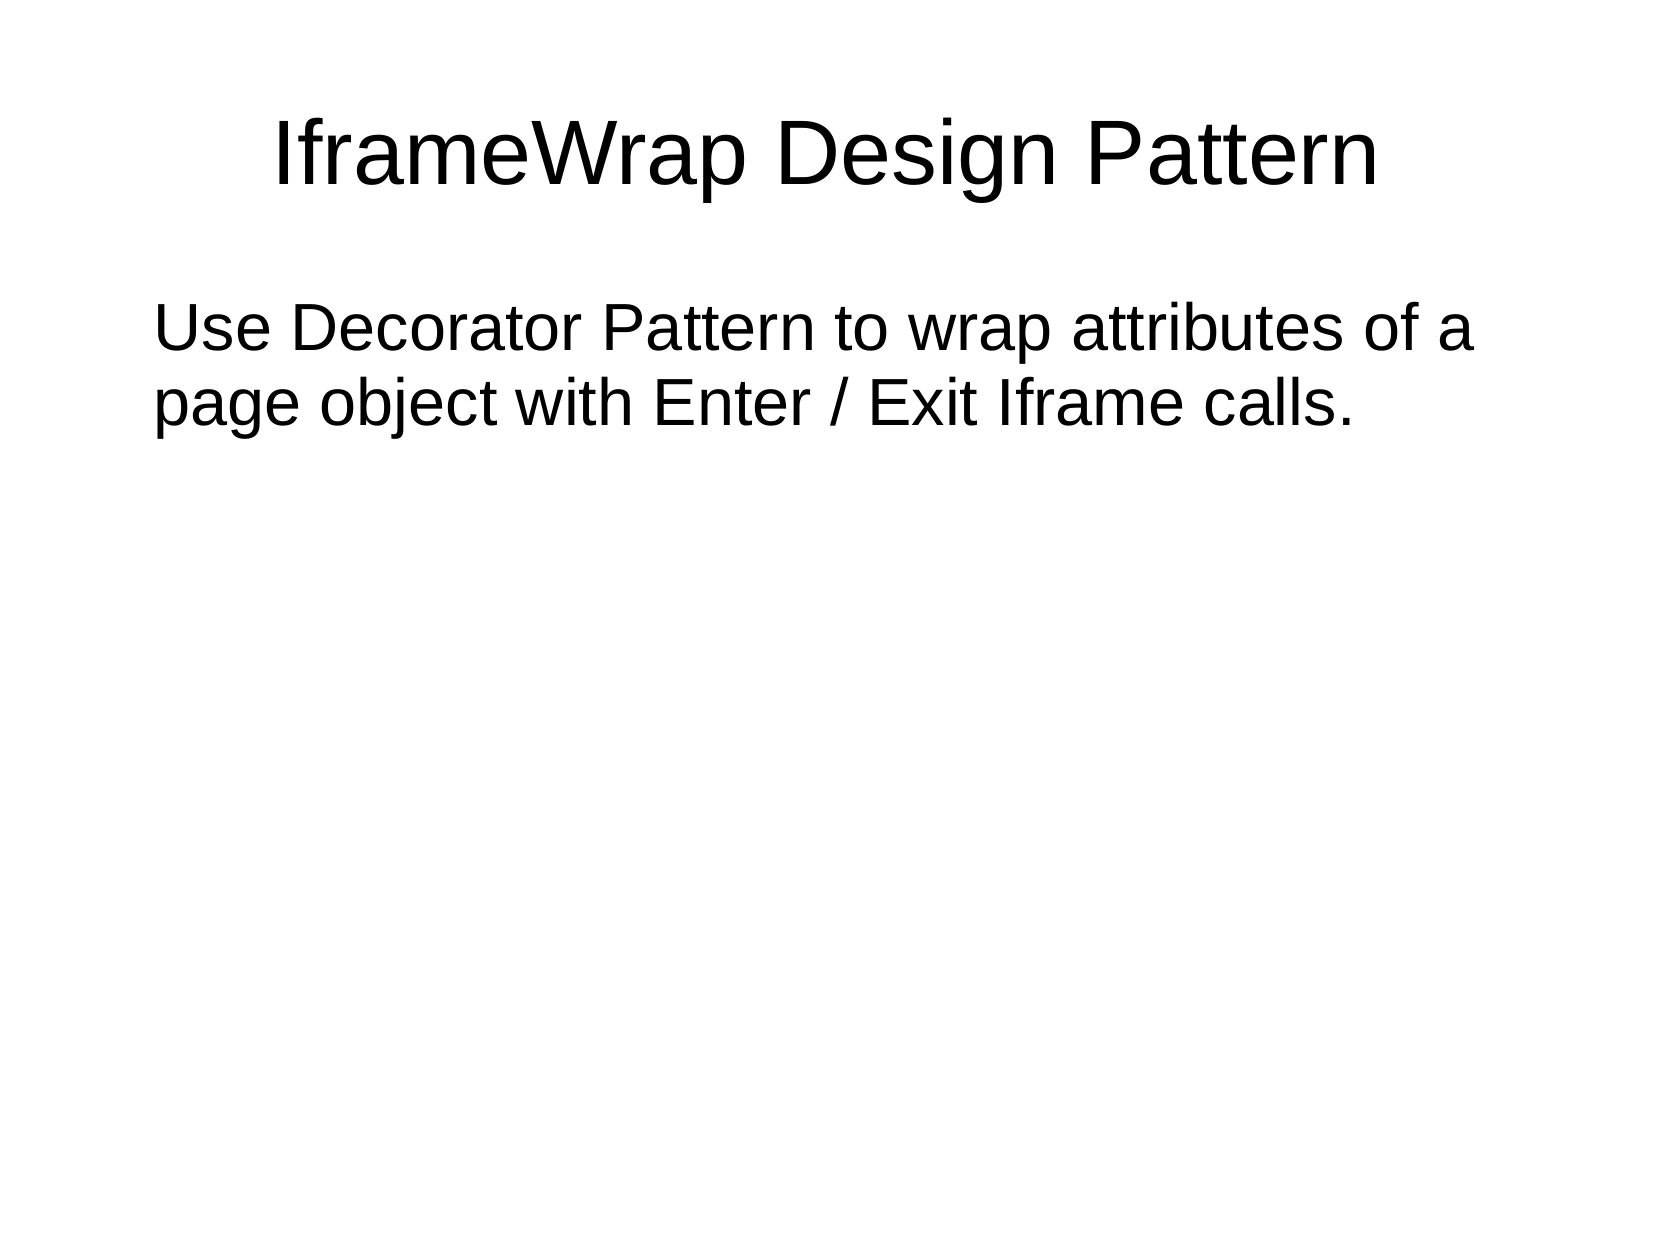

# IframeWrap Design Pattern
Use Decorator Pattern to wrap attributes of a page object with Enter / Exit Iframe calls.